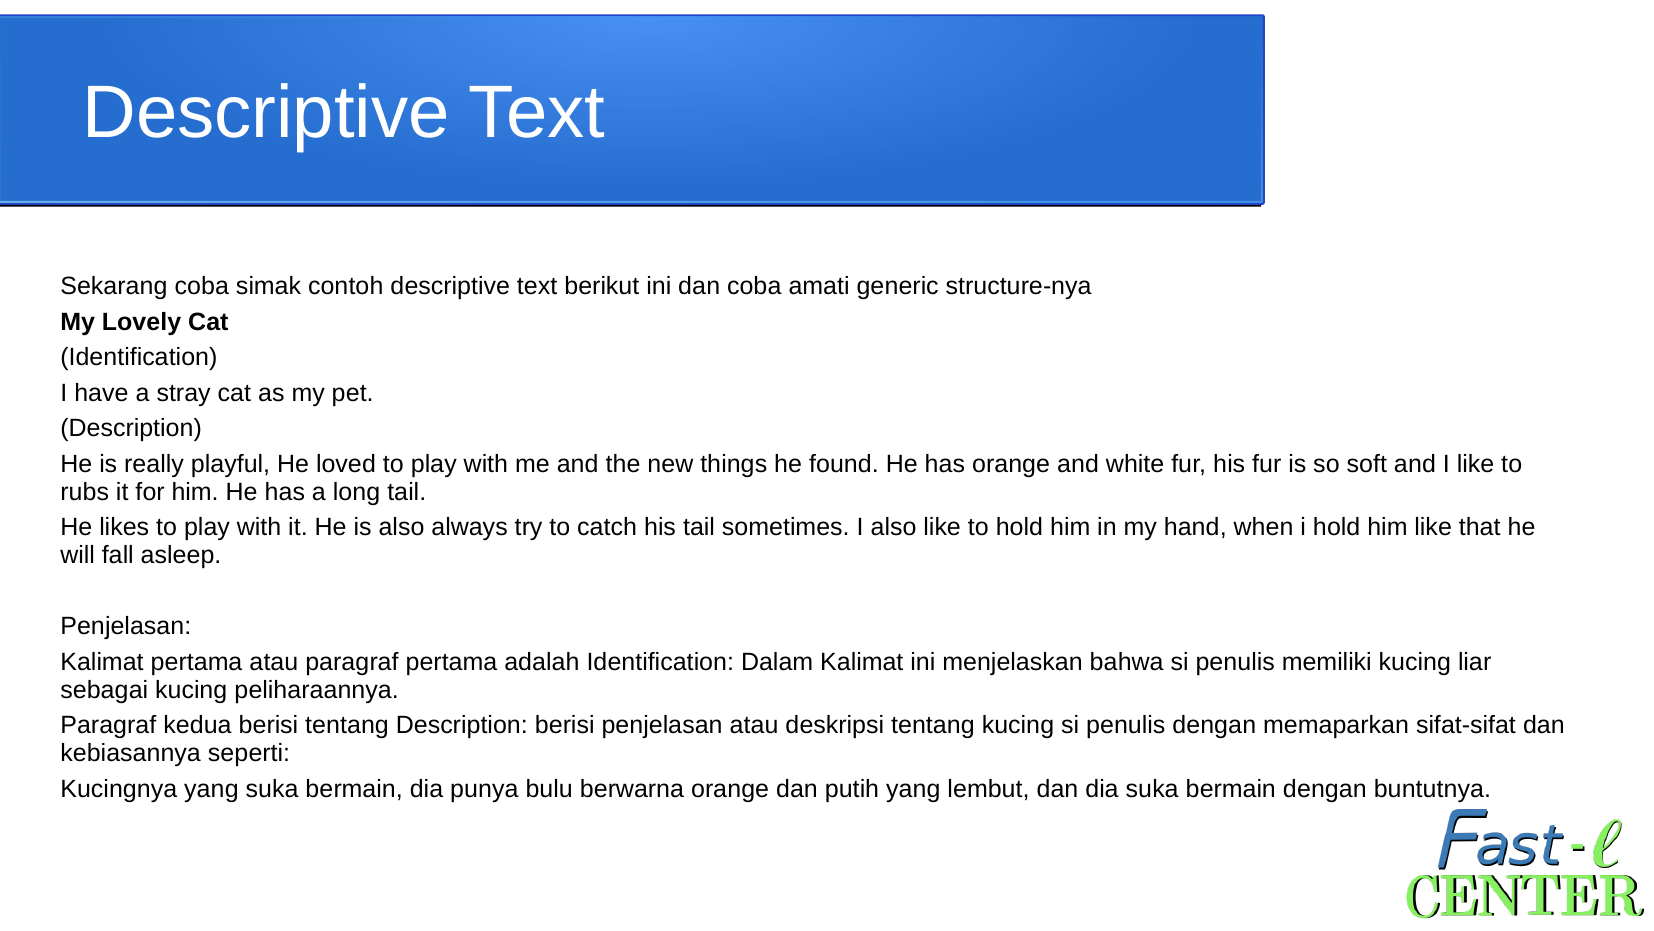

# Descriptive Text
Sekarang coba simak contoh descriptive text berikut ini dan coba amati generic structure-nya
My Lovely Cat
(Identification)
I have a stray cat as my pet.
(Description)
He is really playful, He loved to play with me and the new things he found. He has orange and white fur, his fur is so soft and I like to rubs it for him. He has a long tail.
He likes to play with it. He is also always try to catch his tail sometimes. I also like to hold him in my hand, when i hold him like that he will fall asleep.
Penjelasan:
Kalimat pertama atau paragraf pertama adalah Identification: Dalam Kalimat ini menjelaskan bahwa si penulis memiliki kucing liar sebagai kucing peliharaannya.
Paragraf kedua berisi tentang Description: berisi penjelasan atau deskripsi tentang kucing si penulis dengan memaparkan sifat-sifat dan kebiasannya seperti:
Kucingnya yang suka bermain, dia punya bulu berwarna orange dan putih yang lembut, dan dia suka bermain dengan buntutnya.